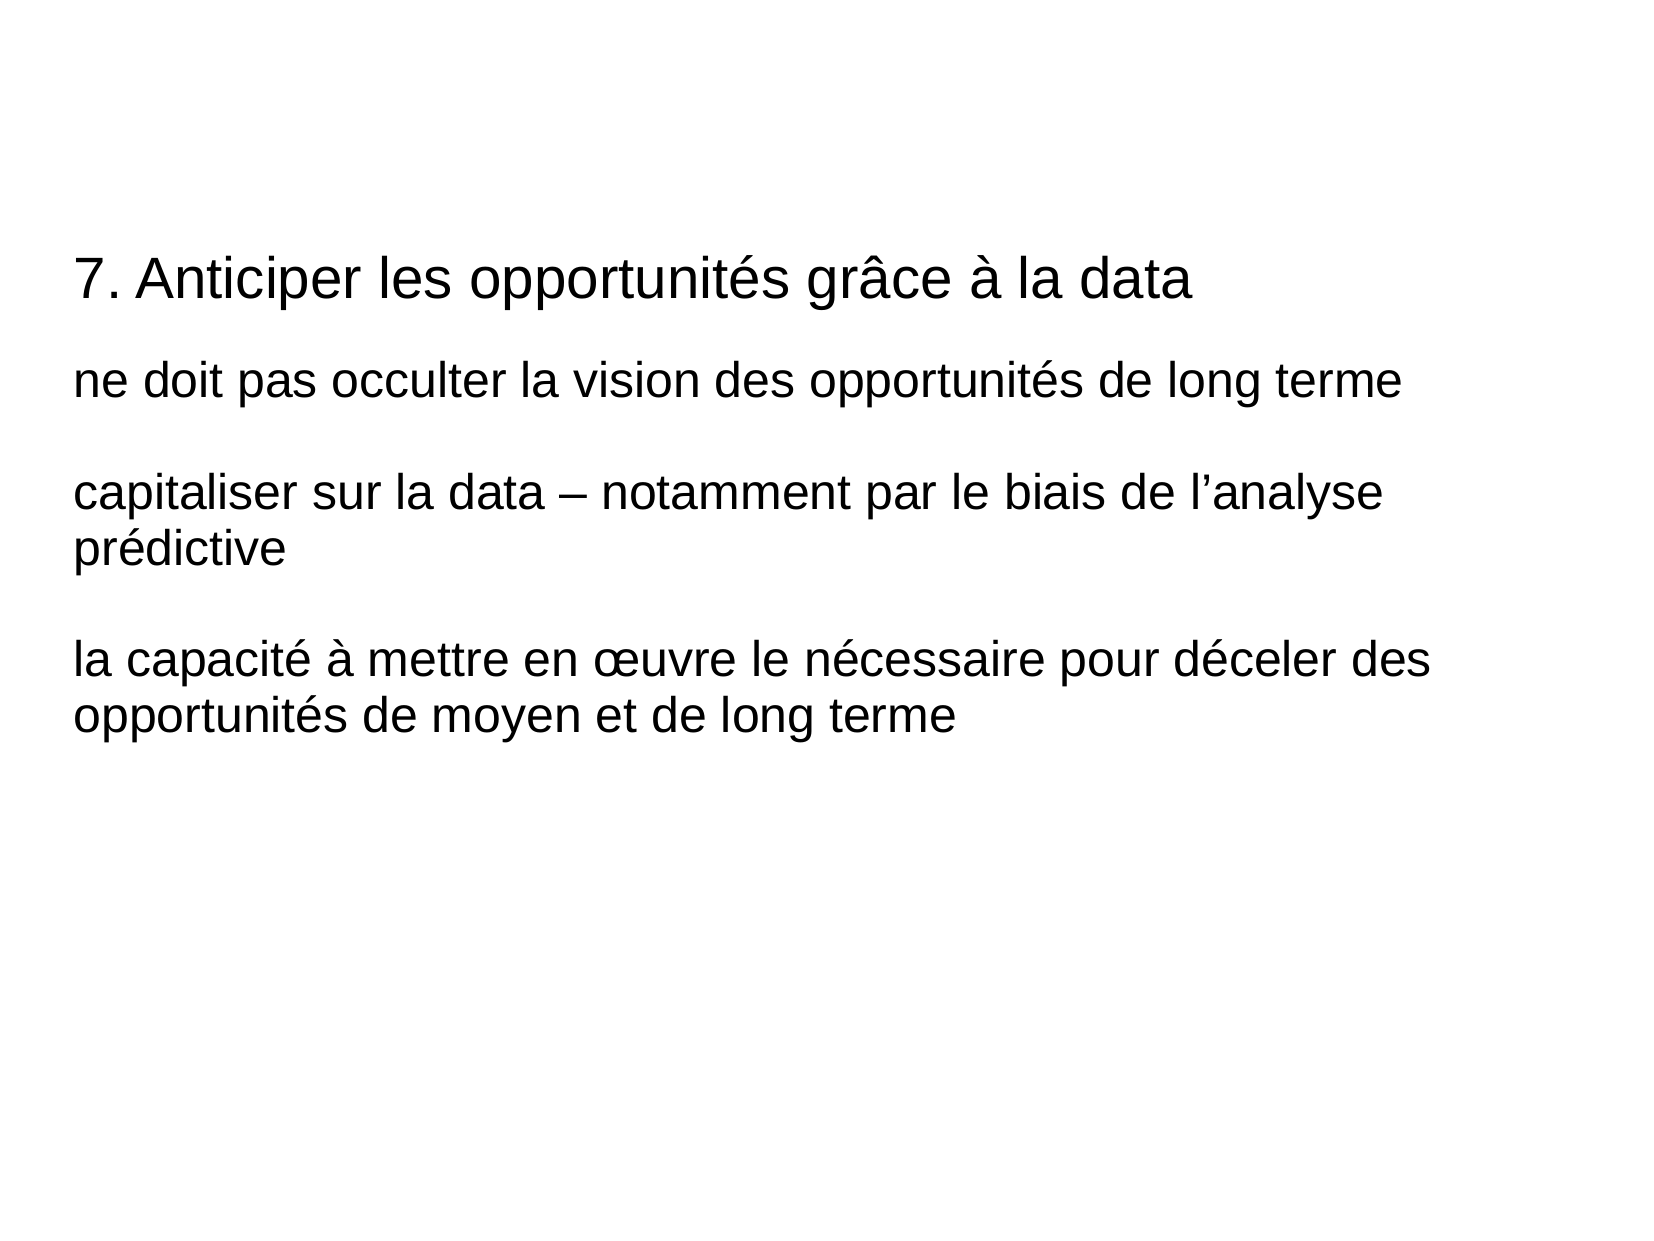

7. Anticiper les opportunités grâce à la data
ne doit pas occulter la vision des opportunités de long terme
capitaliser sur la data – notamment par le biais de l’analyse prédictive
la capacité à mettre en œuvre le nécessaire pour déceler des opportunités de moyen et de long terme